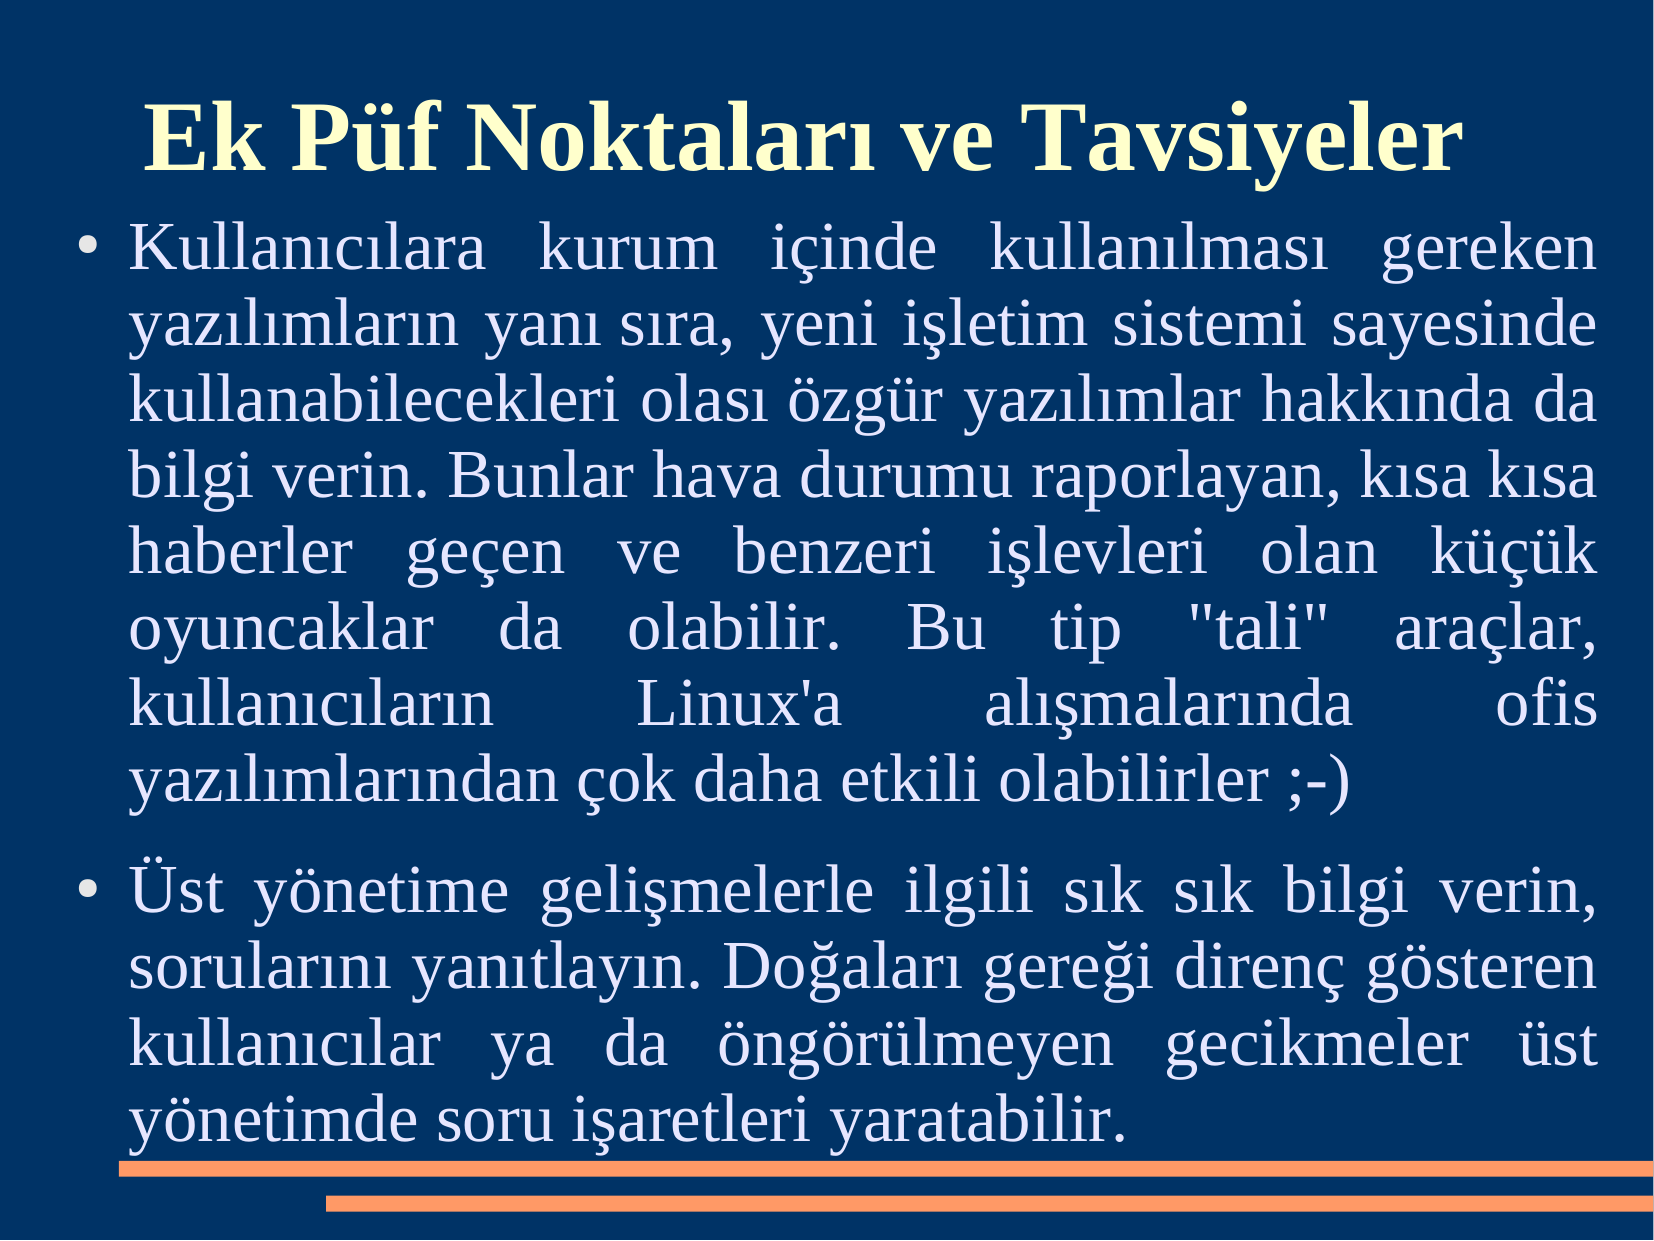

# Ek Püf Noktaları ve Tavsiyeler
Kullanıcılara kurum içinde kullanılması gereken yazılımların yanı sıra, yeni işletim sistemi sayesinde kullanabilecekleri olası özgür yazılımlar hakkında da bilgi verin. Bunlar hava durumu raporlayan, kısa kısa haberler geçen ve benzeri işlevleri olan küçük oyuncaklar da olabilir. Bu tip "tali" araçlar, kullanıcıların Linux'a alışmalarında ofis yazılımlarından çok daha etkili olabilirler ;-)
Üst yönetime gelişmelerle ilgili sık sık bilgi verin, sorularını yanıtlayın. Doğaları gereği direnç gösteren kullanıcılar ya da öngörülmeyen gecikmeler üst yönetimde soru işaretleri yaratabilir.